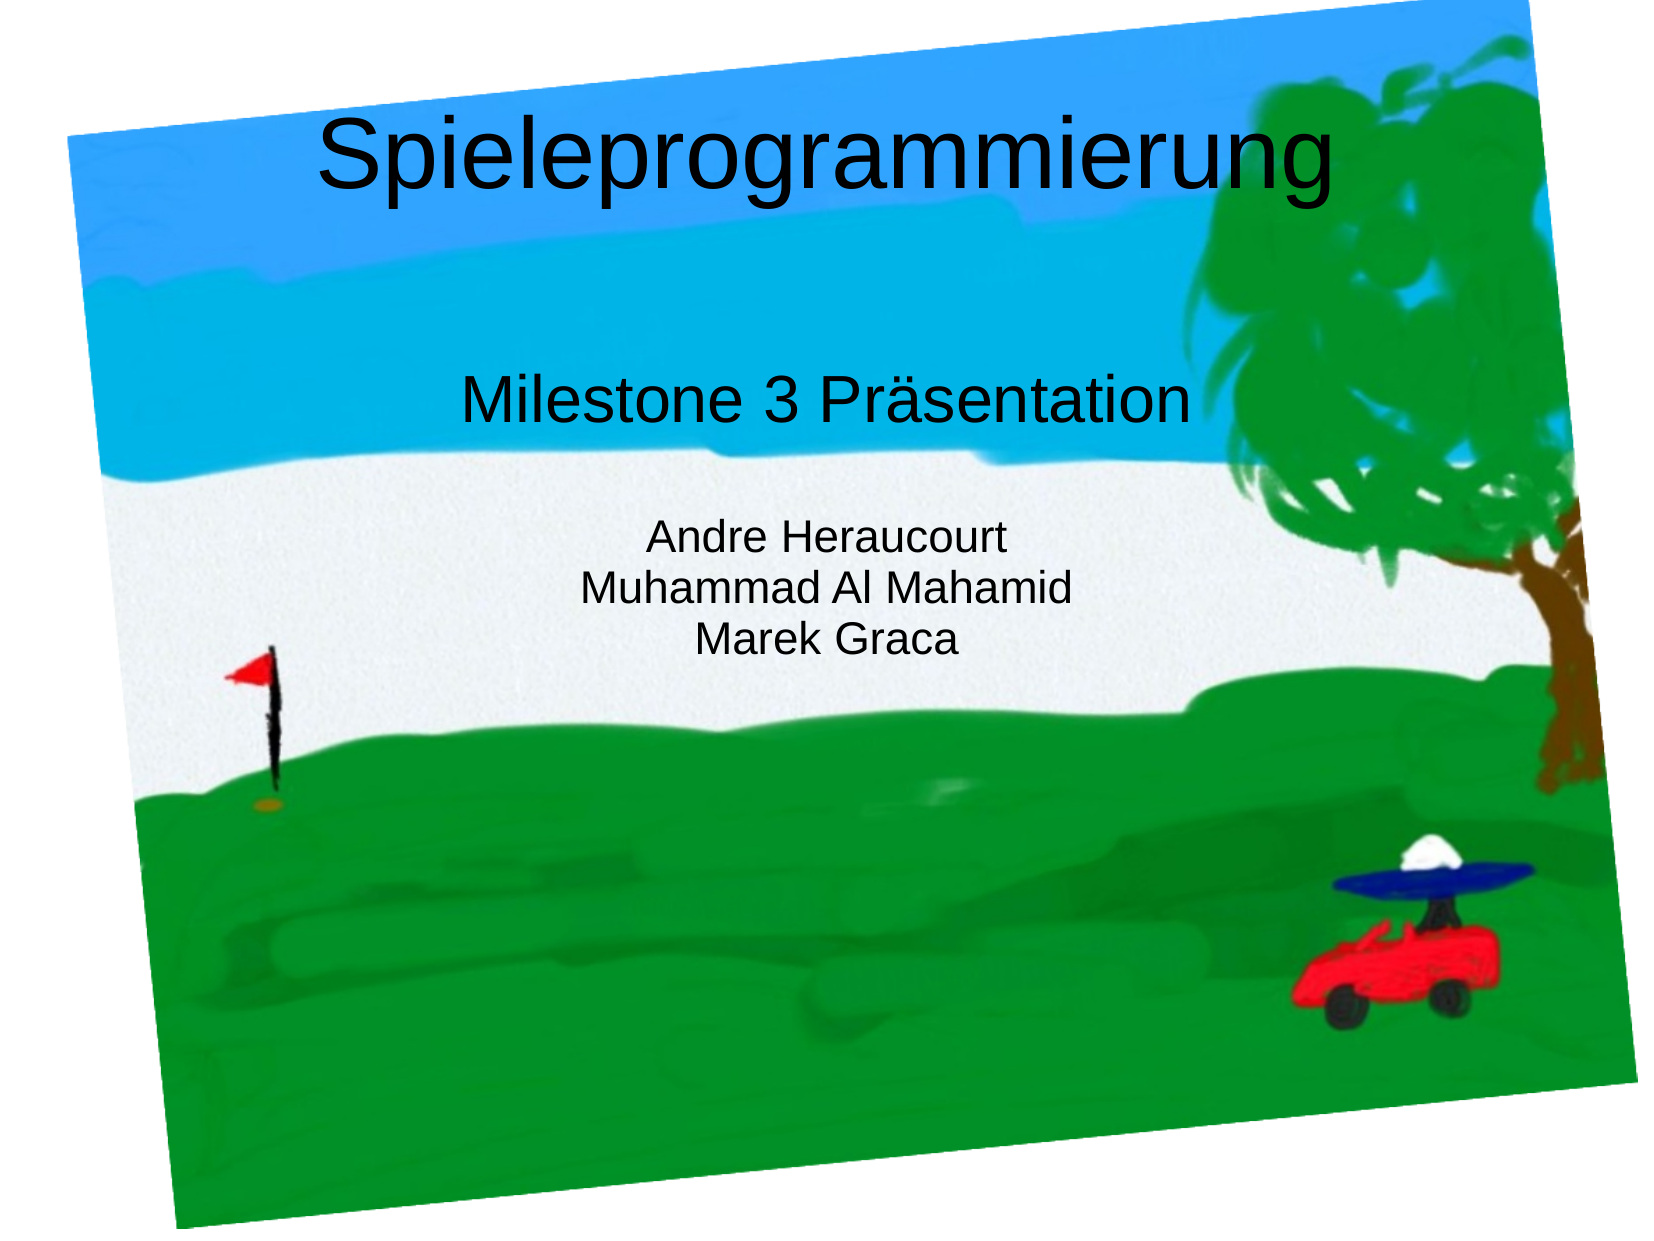

# Spieleprogrammierung
Milestone 3 Präsentation
Andre Heraucourt
Muhammad Al Mahamid
Marek Graca